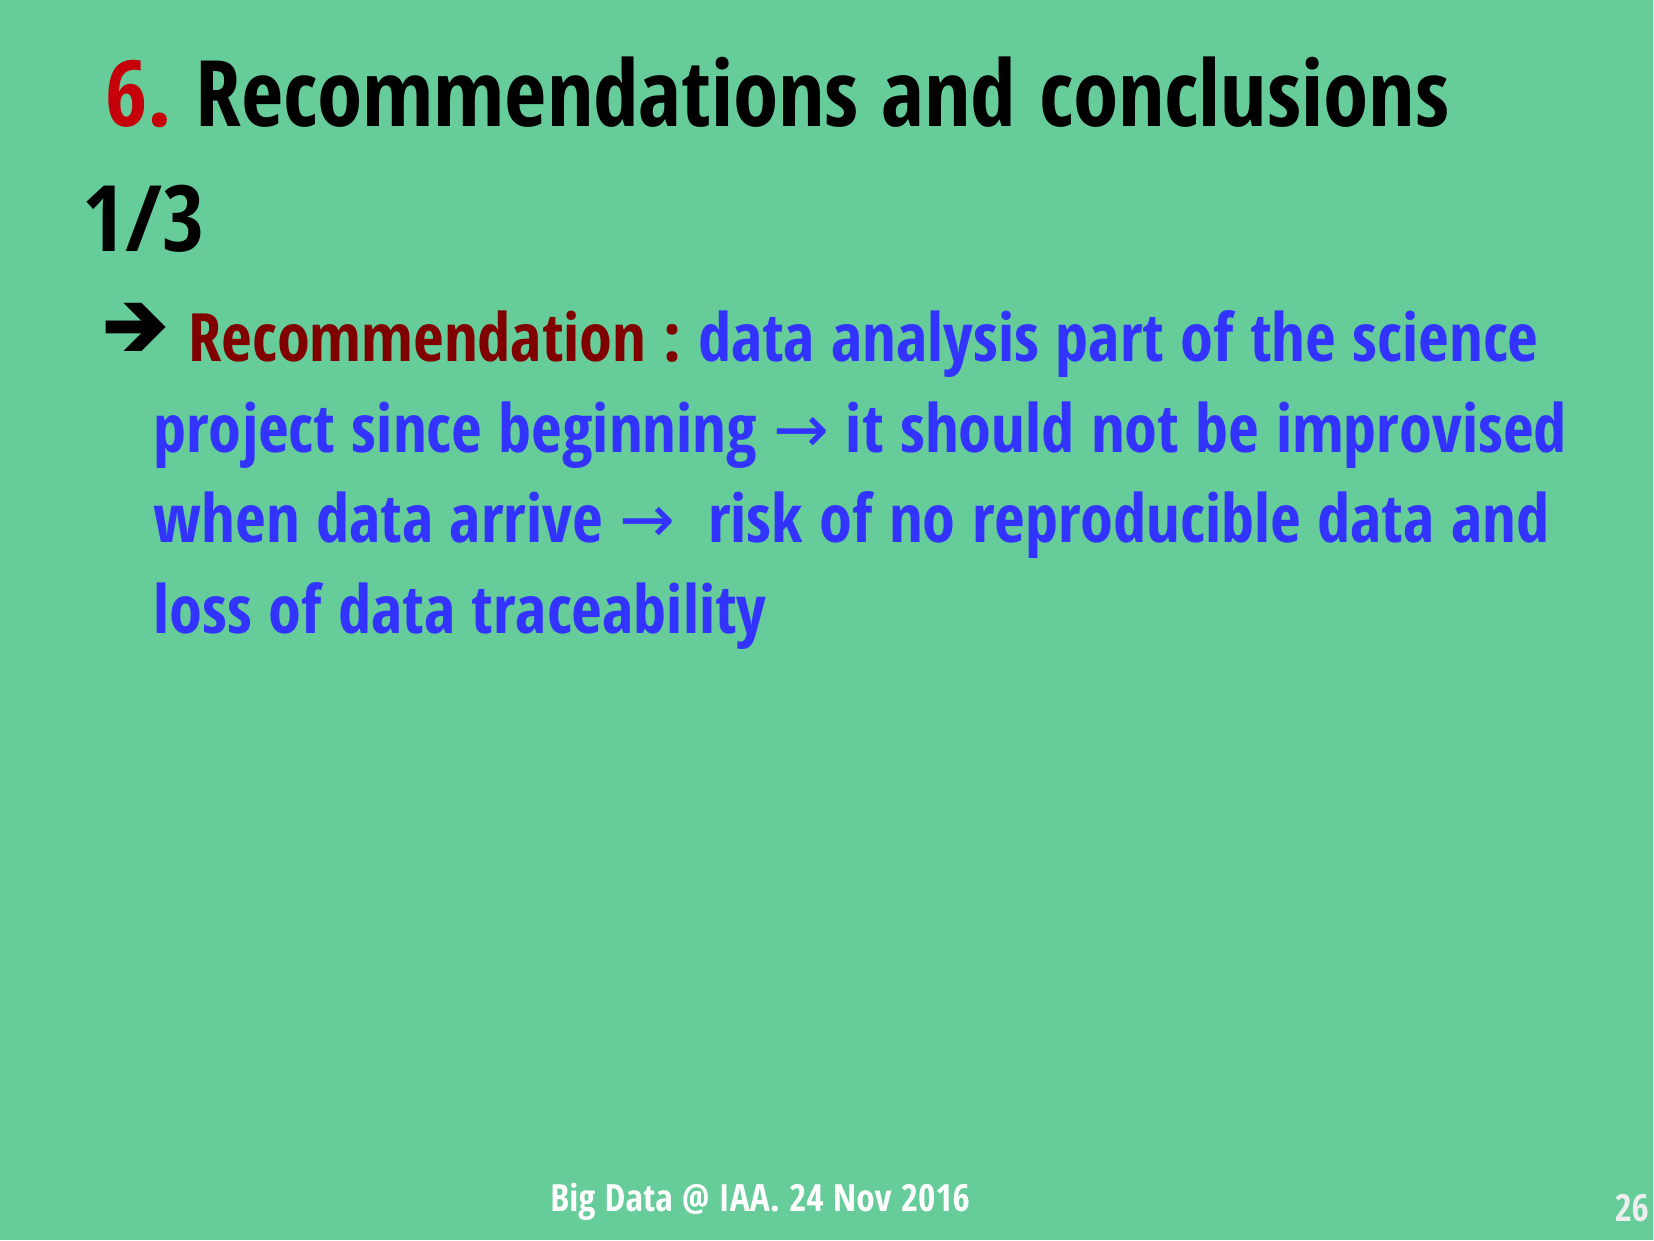

# 6. Recommendations and conclusions 1/3
 Recommendation : data analysis part of the science project since beginning → it should not be improvised when data arrive → risk of no reproducible data and loss of data traceability
Big Data @ IAA. 24 Nov 2016
26